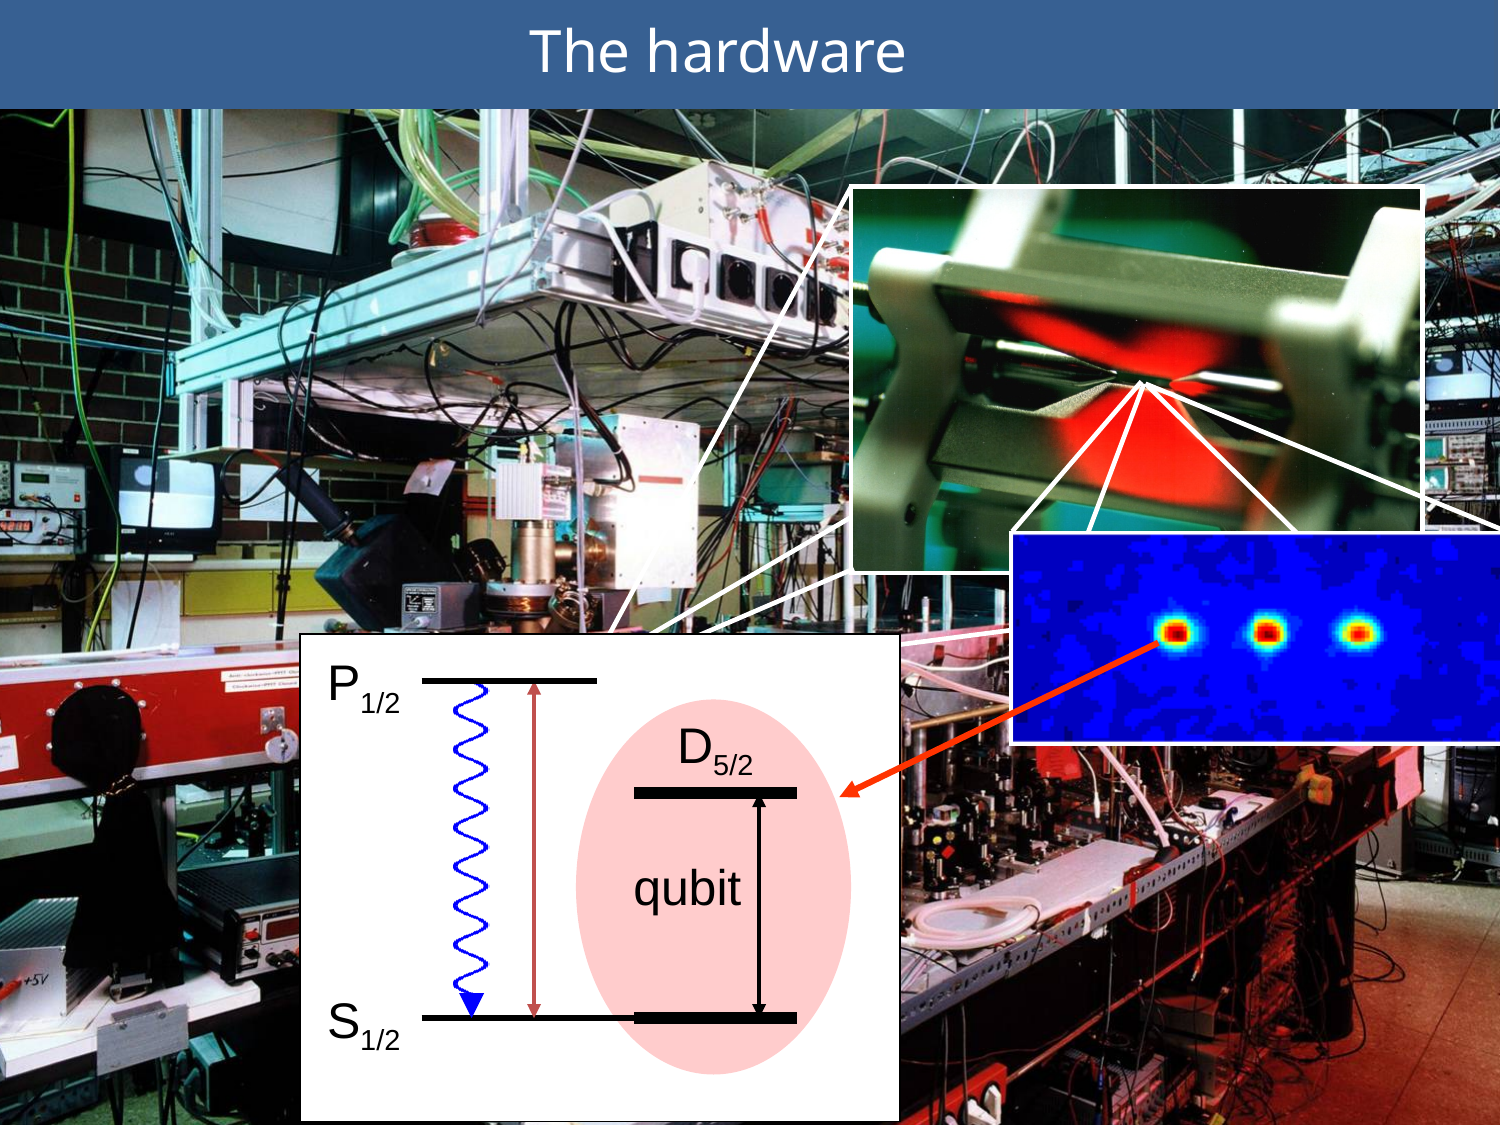

# The hardware
P1/2
D5/2
 qubit
S1/2